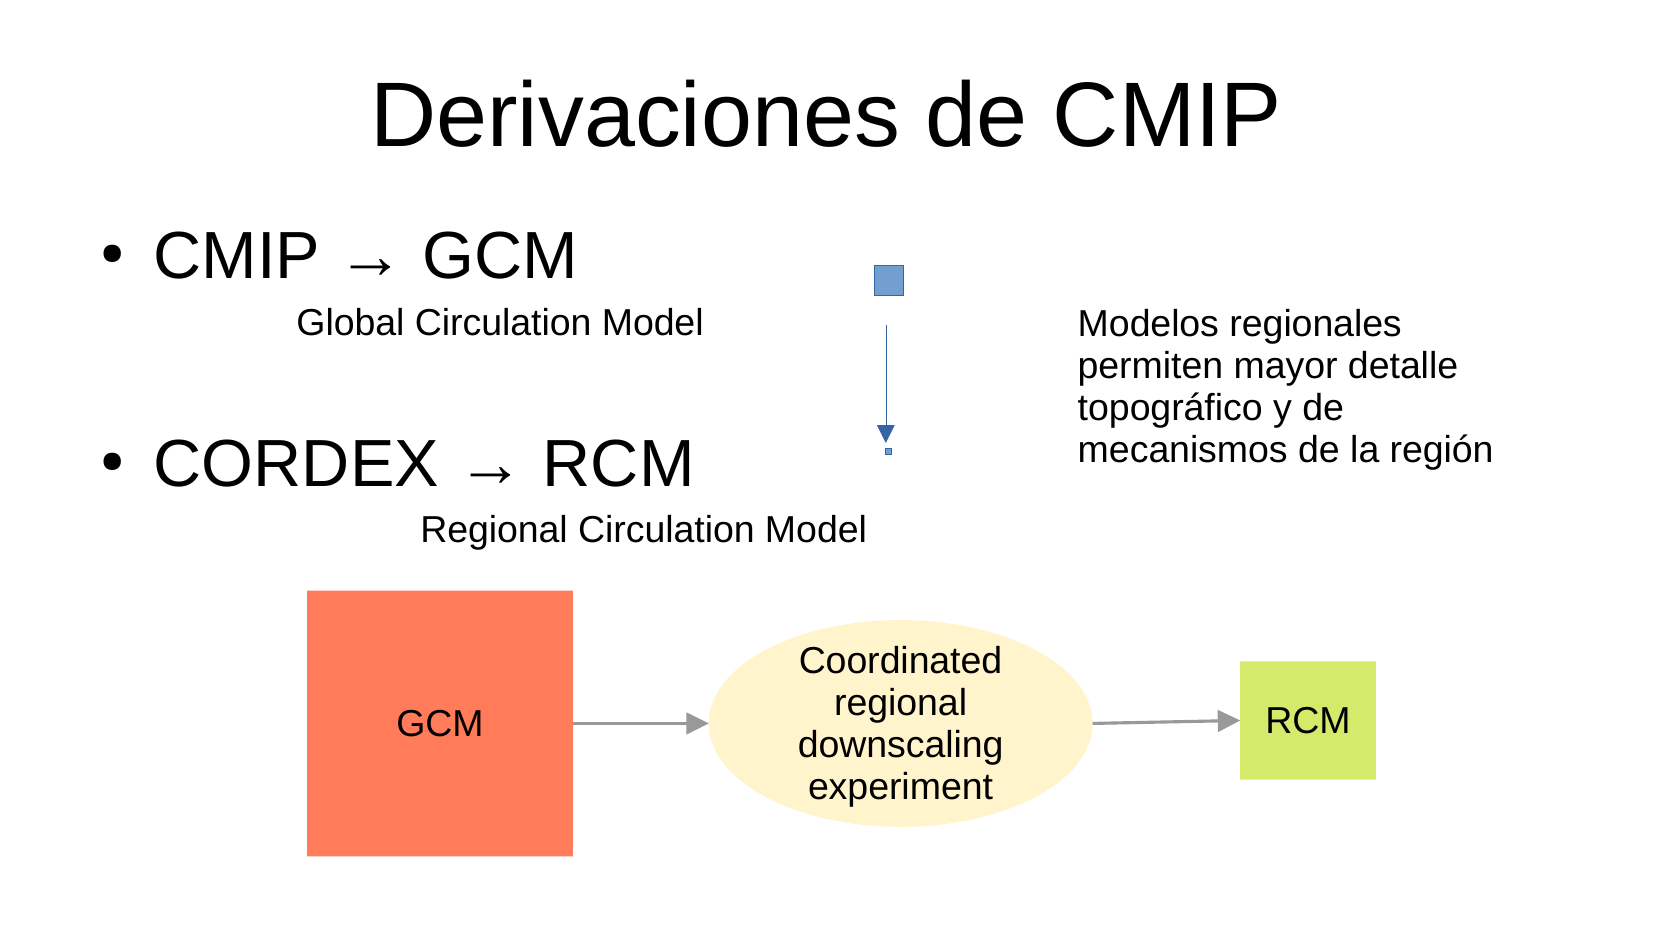

# Derivaciones de CMIP
CMIP → GCM
CORDEX → RCM
Global Circulation Model
Modelos regionales permiten mayor detalle topográfico y de mecanismos de la región
Regional Circulation Model
GCM
Coordinated regional downscaling experiment
RCM